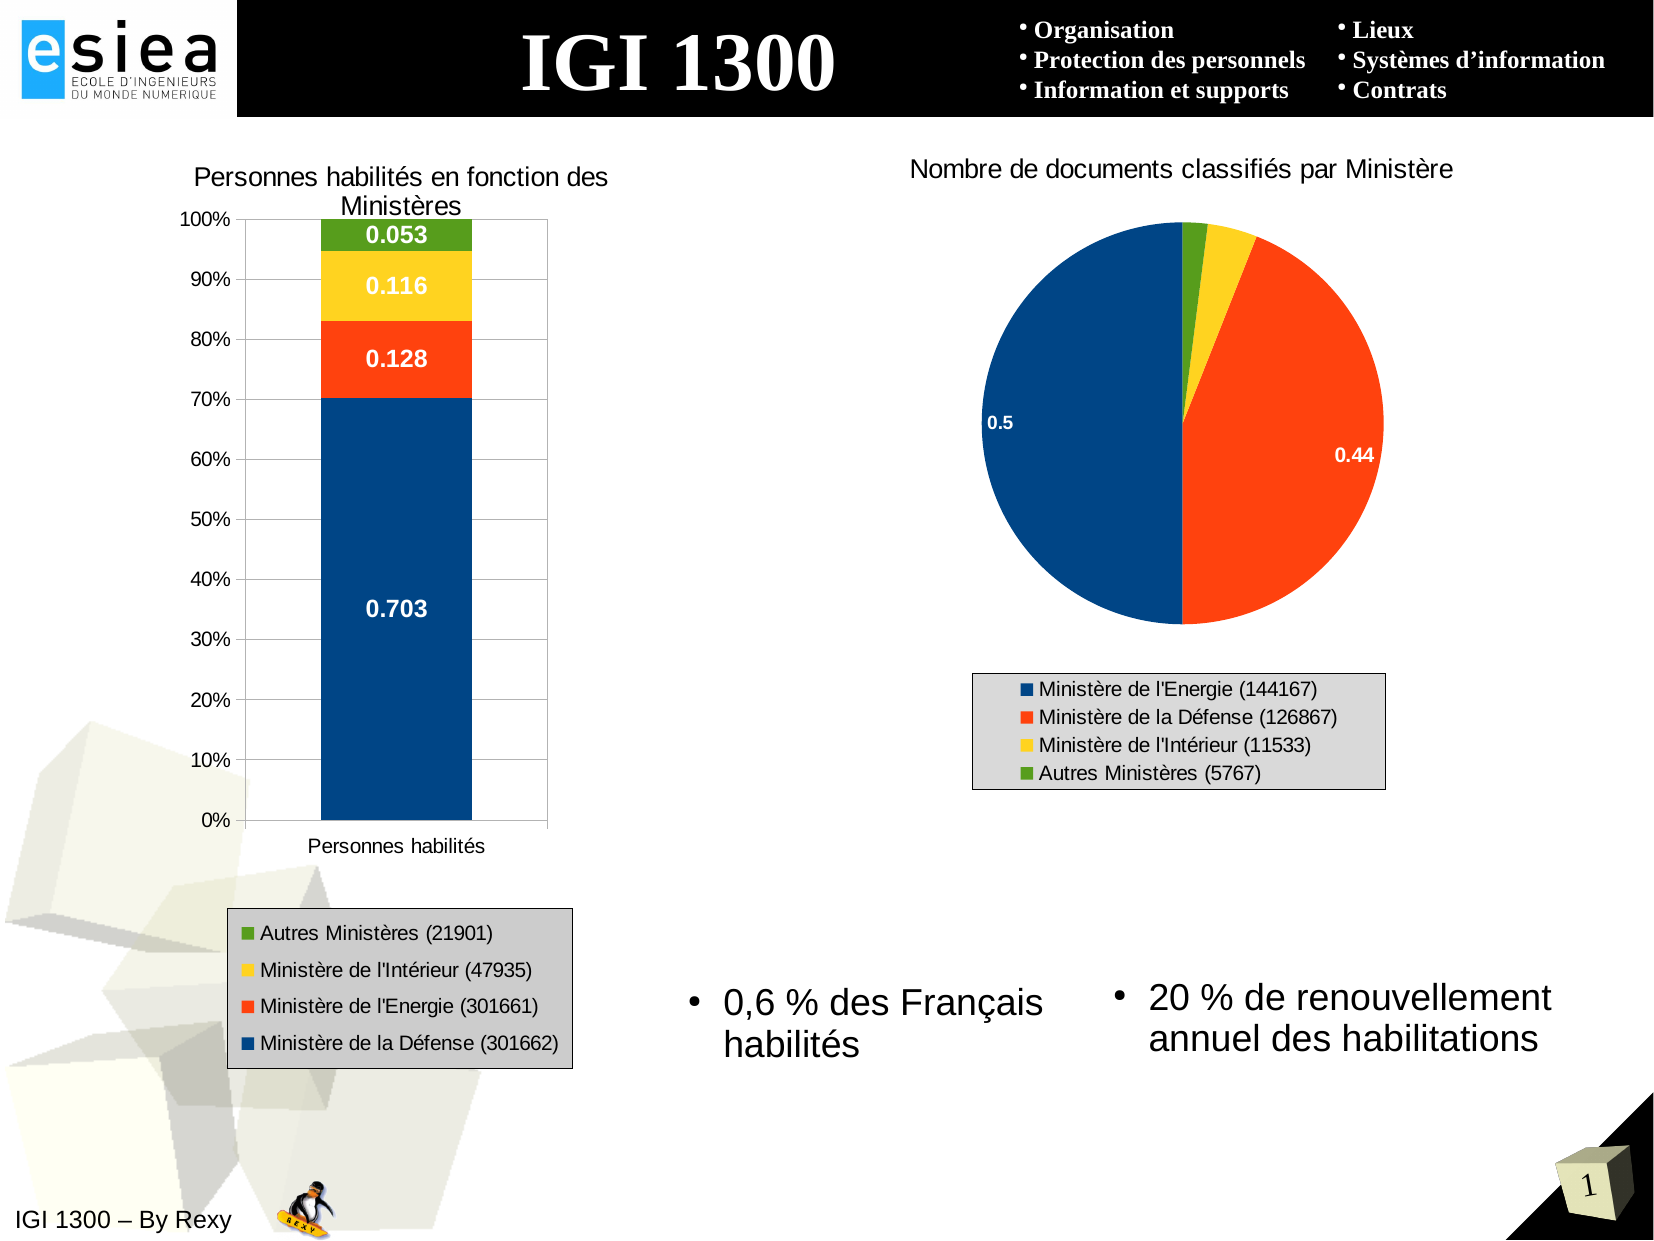

IGI 1300
 Organisation
 Protection des personnels
 Information et supports
 Lieux
 Systèmes d’information
 Contrats
### Chart: Nombre de documents classifiés par Ministère
| Category | Ministères |
|---|---|
| Ministère de l'Energie (144167) | 0.5 |
| Ministère de la Défense (126867) | 0.44 |
| Ministère de l'Intérieur (11533) | 0.04 |
| Autres Ministères (5767) | 0.02 |
### Chart: Personnes habilités en fonction des Ministères
| Category | Ministère de la Défense (301662) | Ministère de l'Energie (301661) | Ministère de l'Intérieur (47935) | Autres Ministères (21901) |
|---|---|---|---|---|
| Personnes habilités | 0.703 | 0.128 | 0.116 | 0.053 |20 % de renouvellement annuel des habilitations
0,6 % des Français habilités